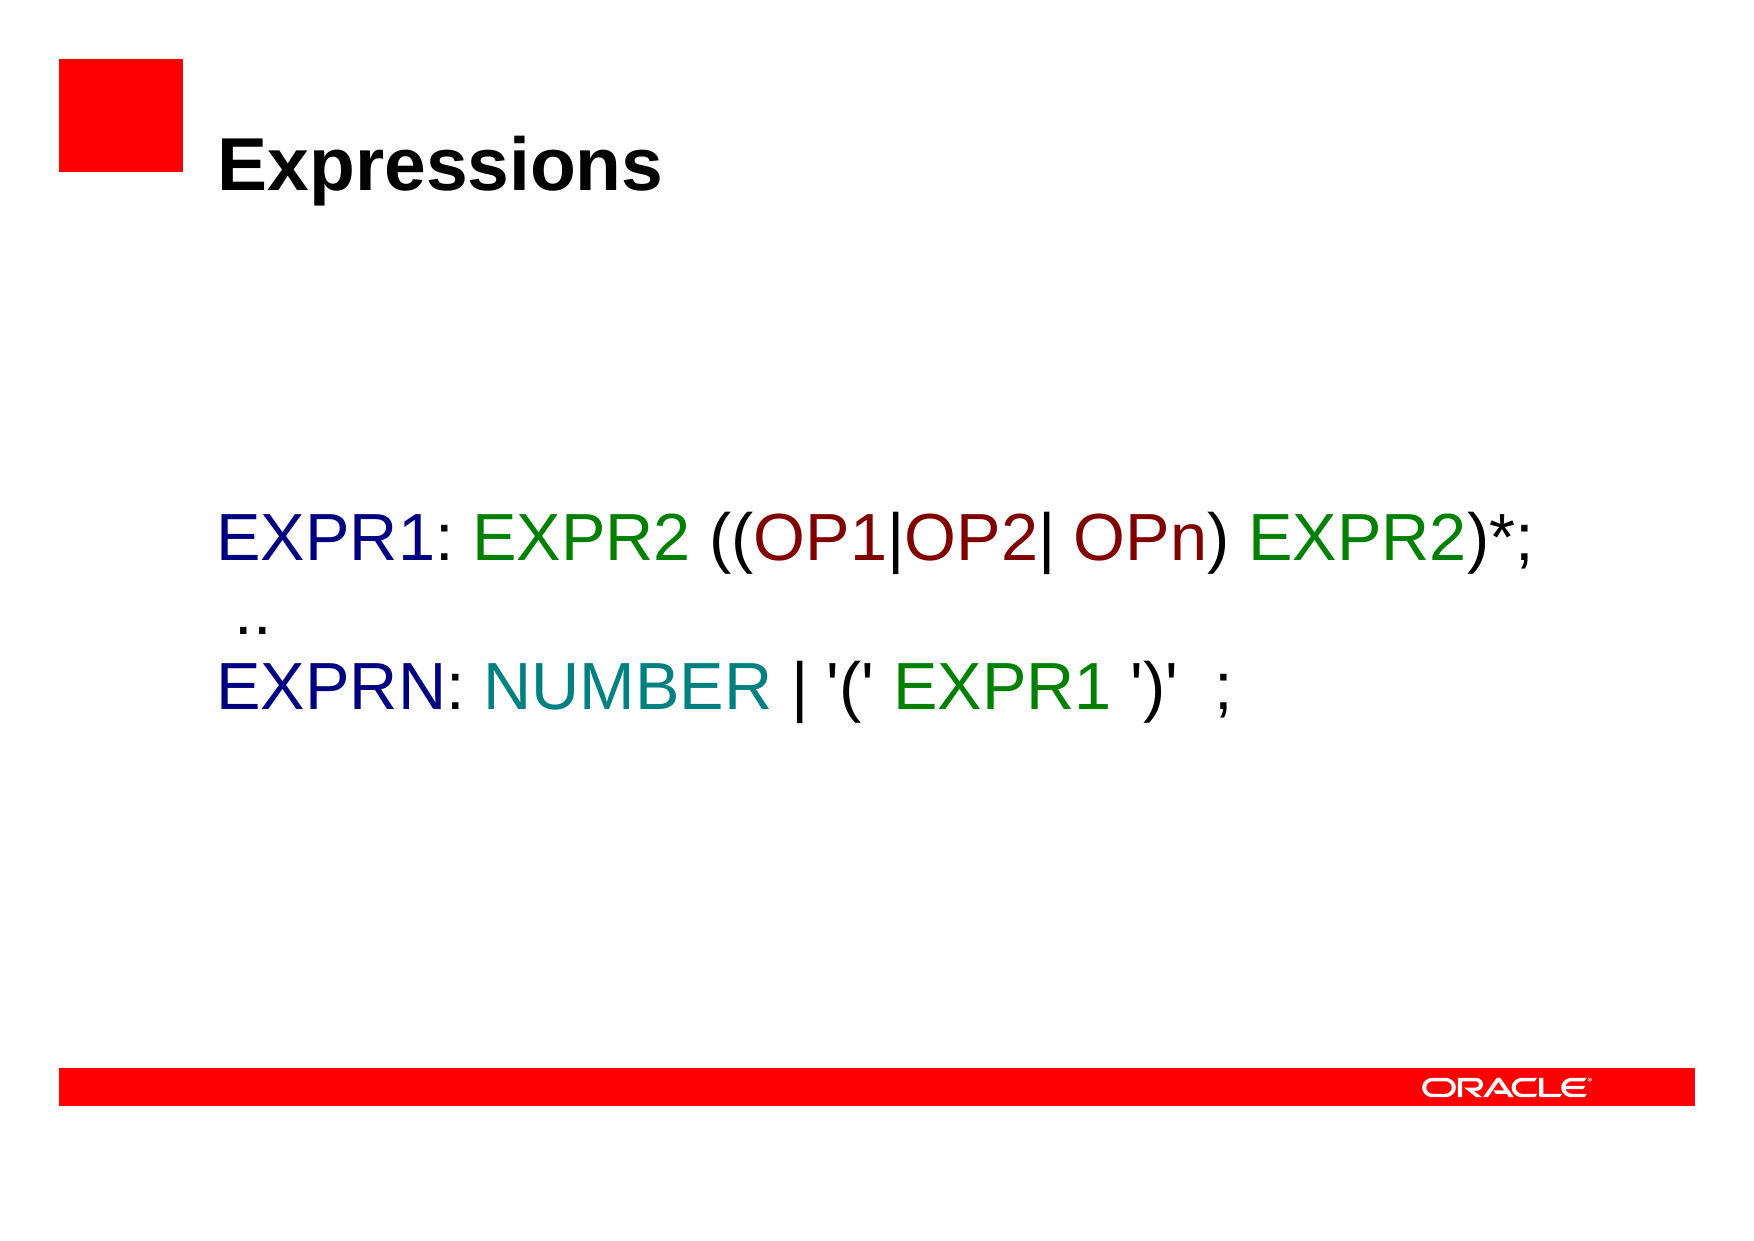

# Expressions
EXPR1: EXPR2 ((OP1|OP2| OPn) EXPR2)*;
 ..
EXPRN: NUMBER | '(' EXPR1 ')' ;